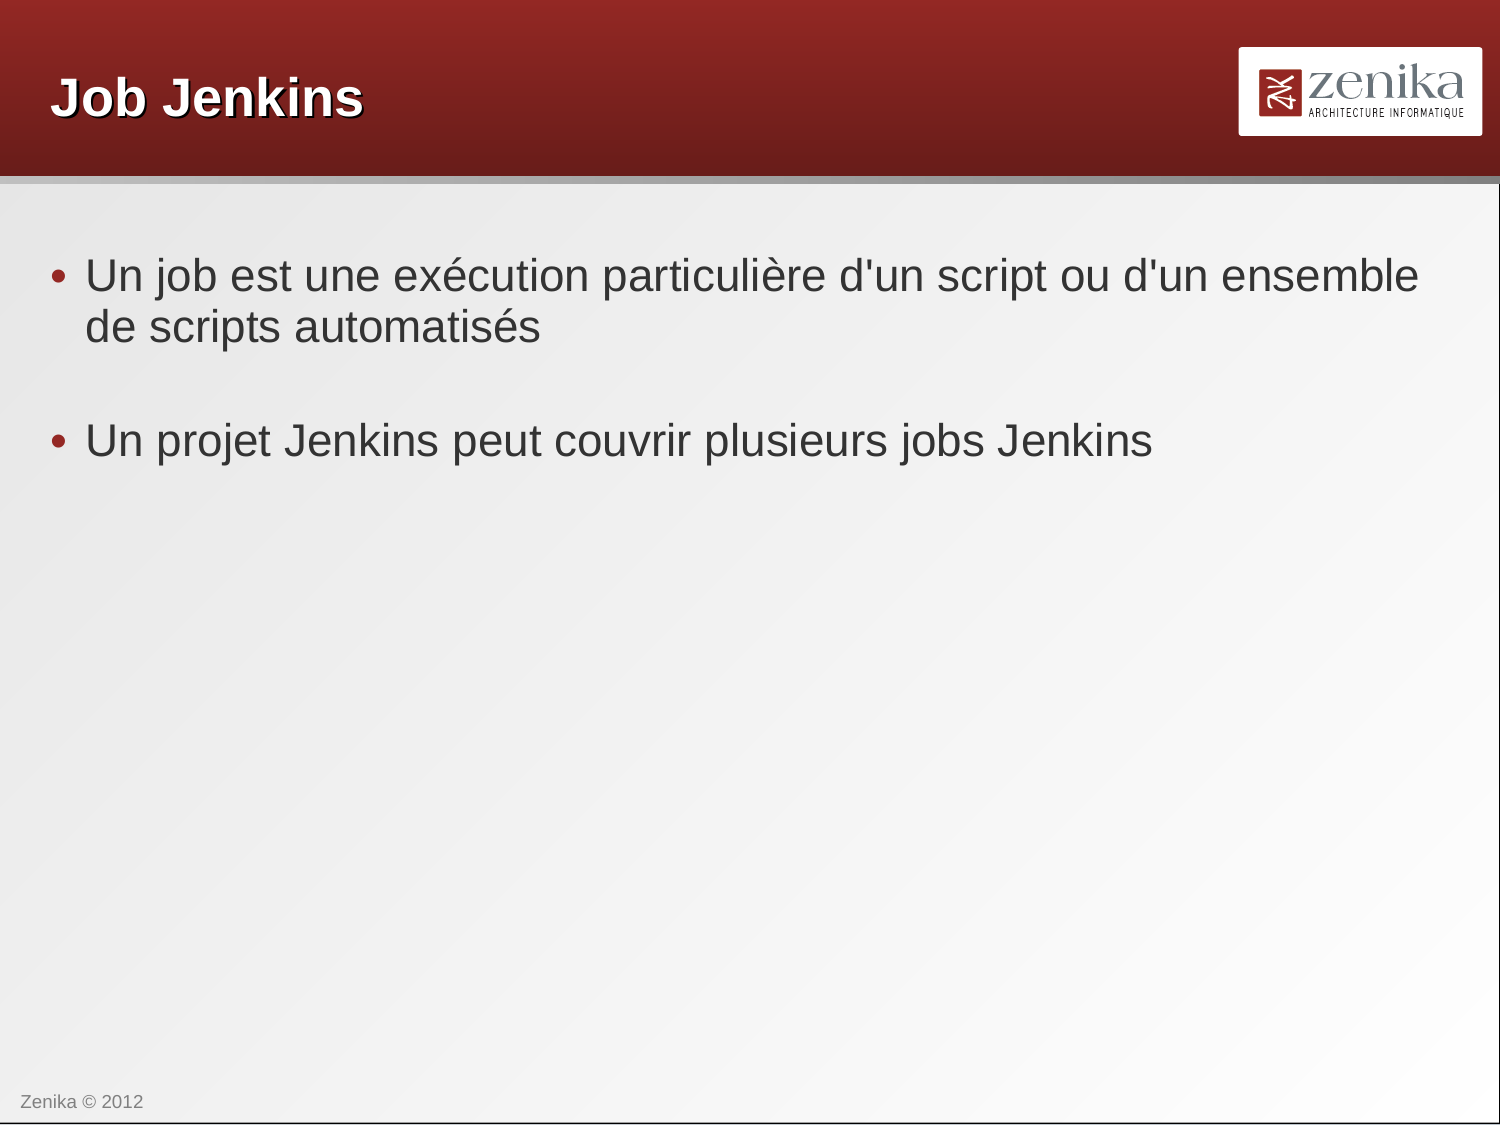

# Job Jenkins
Un job est une exécution particulière d'un script ou d'un ensemble de scripts automatisés
Un projet Jenkins peut couvrir plusieurs jobs Jenkins